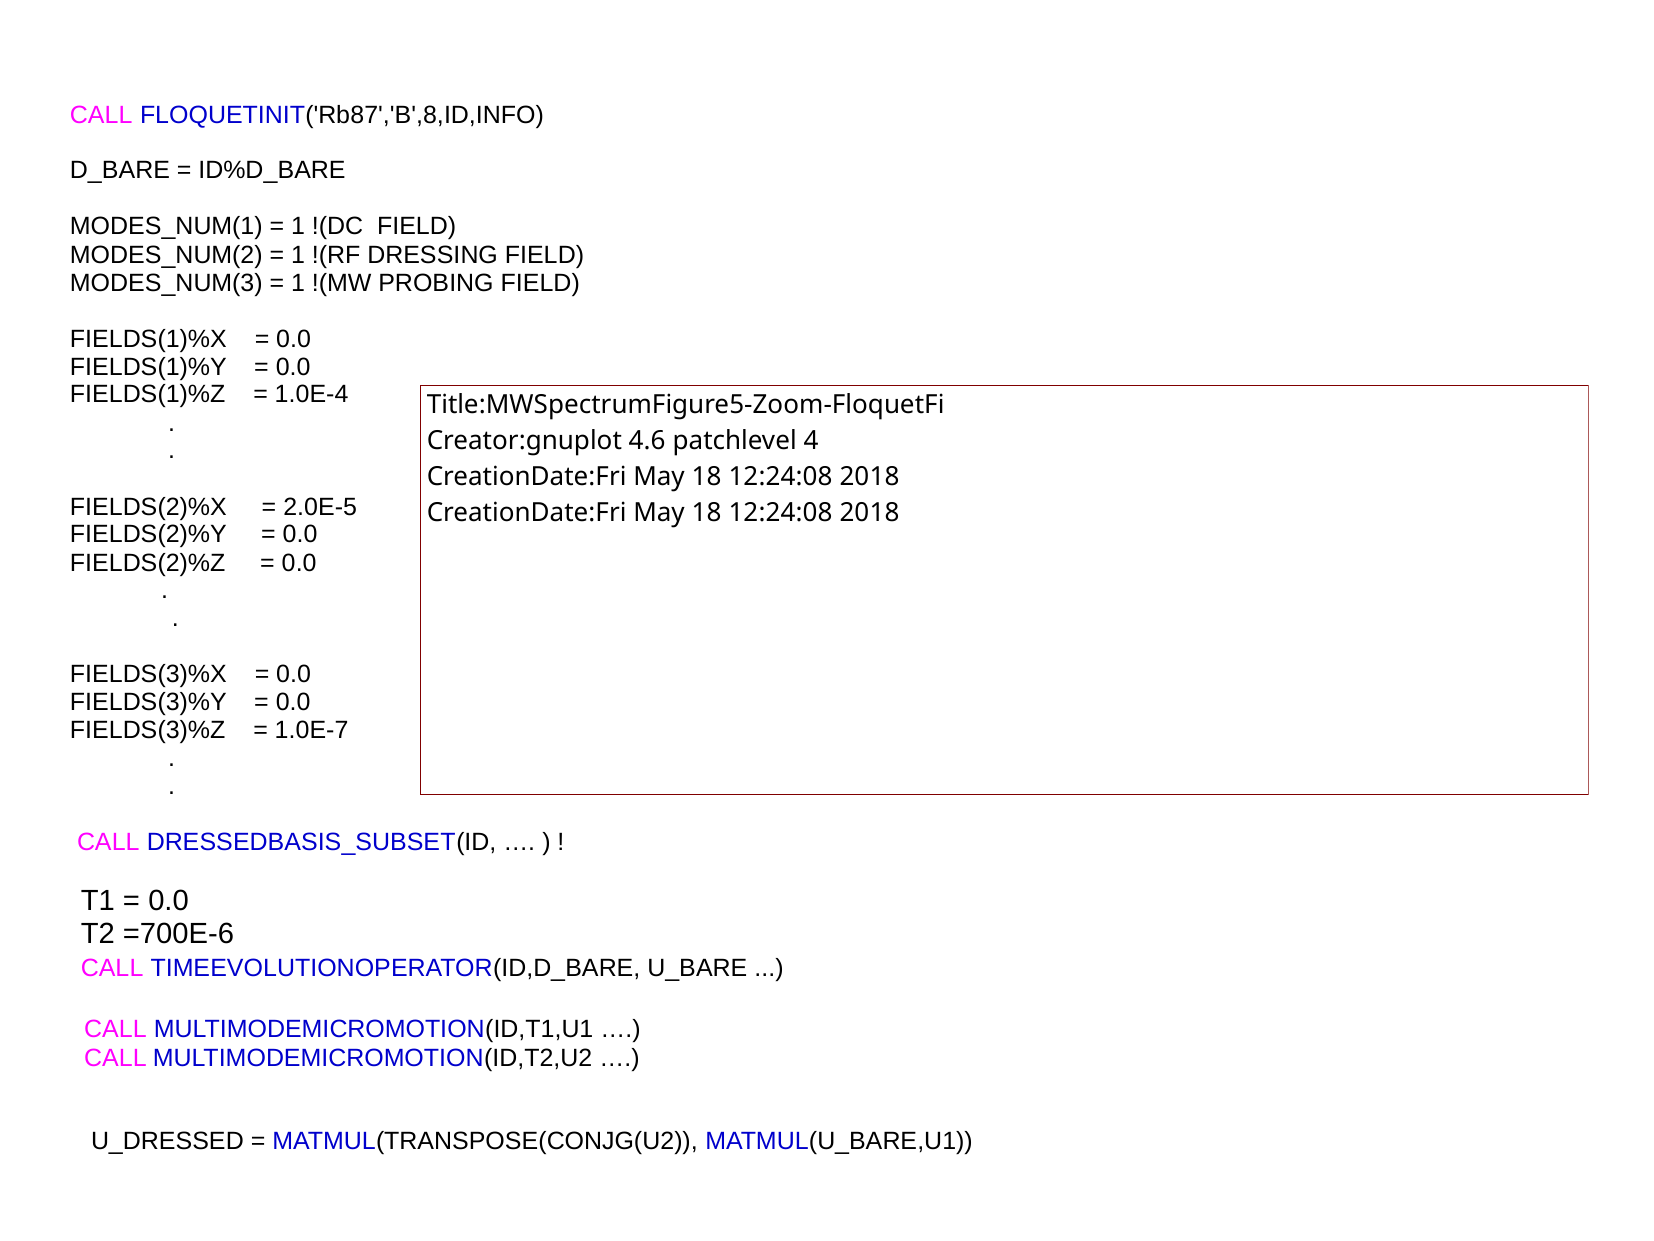

CALL FLOQUETINIT('Rb87','B',8,ID,INFO)
 D_BARE = ID%D_BARE
 MODES_NUM(1) = 1 !(DC FIELD)
 MODES_NUM(2) = 1 !(RF DRESSING FIELD)
 MODES_NUM(3) = 1 !(MW PROBING FIELD)
 FIELDS(1)%X = 0.0
 FIELDS(1)%Y = 0.0
 FIELDS(1)%Z = 1.0E-4
 .
 .
 FIELDS(2)%X = 2.0E-5
 FIELDS(2)%Y = 0.0
 FIELDS(2)%Z = 0.0
 .
	 .
 FIELDS(3)%X = 0.0
 FIELDS(3)%Y = 0.0
 FIELDS(3)%Z = 1.0E-7
 .
 .
 CALL DRESSEDBASIS_SUBSET(ID, …. ) !
 T1 = 0.0
 T2 =700E-6
 CALL TIMEEVOLUTIONOPERATOR(ID,D_BARE, U_BARE ...)
 CALL MULTIMODEMICROMOTION(ID,T1,U1 ….)
 CALL MULTIMODEMICROMOTION(ID,T2,U2 ….)
 U_DRESSED = MATMUL(TRANSPOSE(CONJG(U2)), MATMUL(U_BARE,U1))